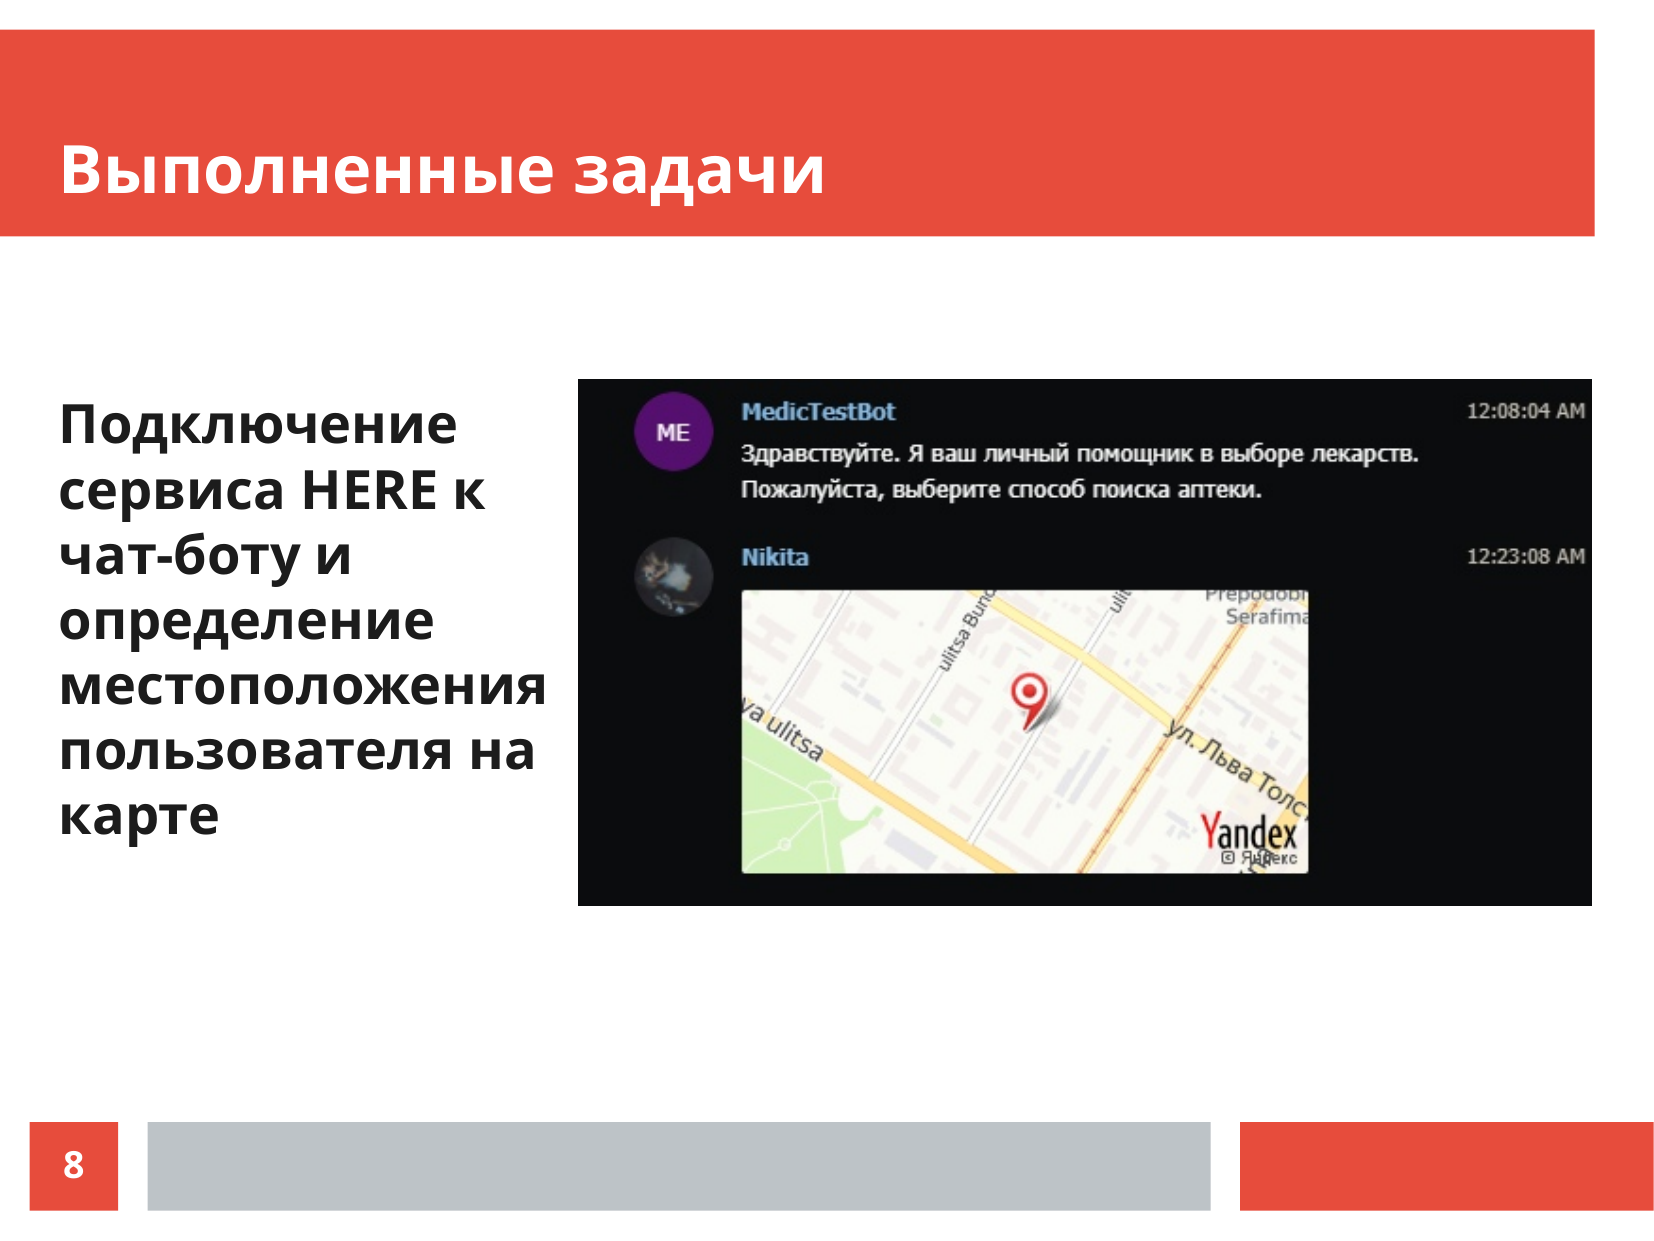

# Выполненные задачи
Подключение сервиса HERE к чат-боту и определение местоположения пользователя на карте